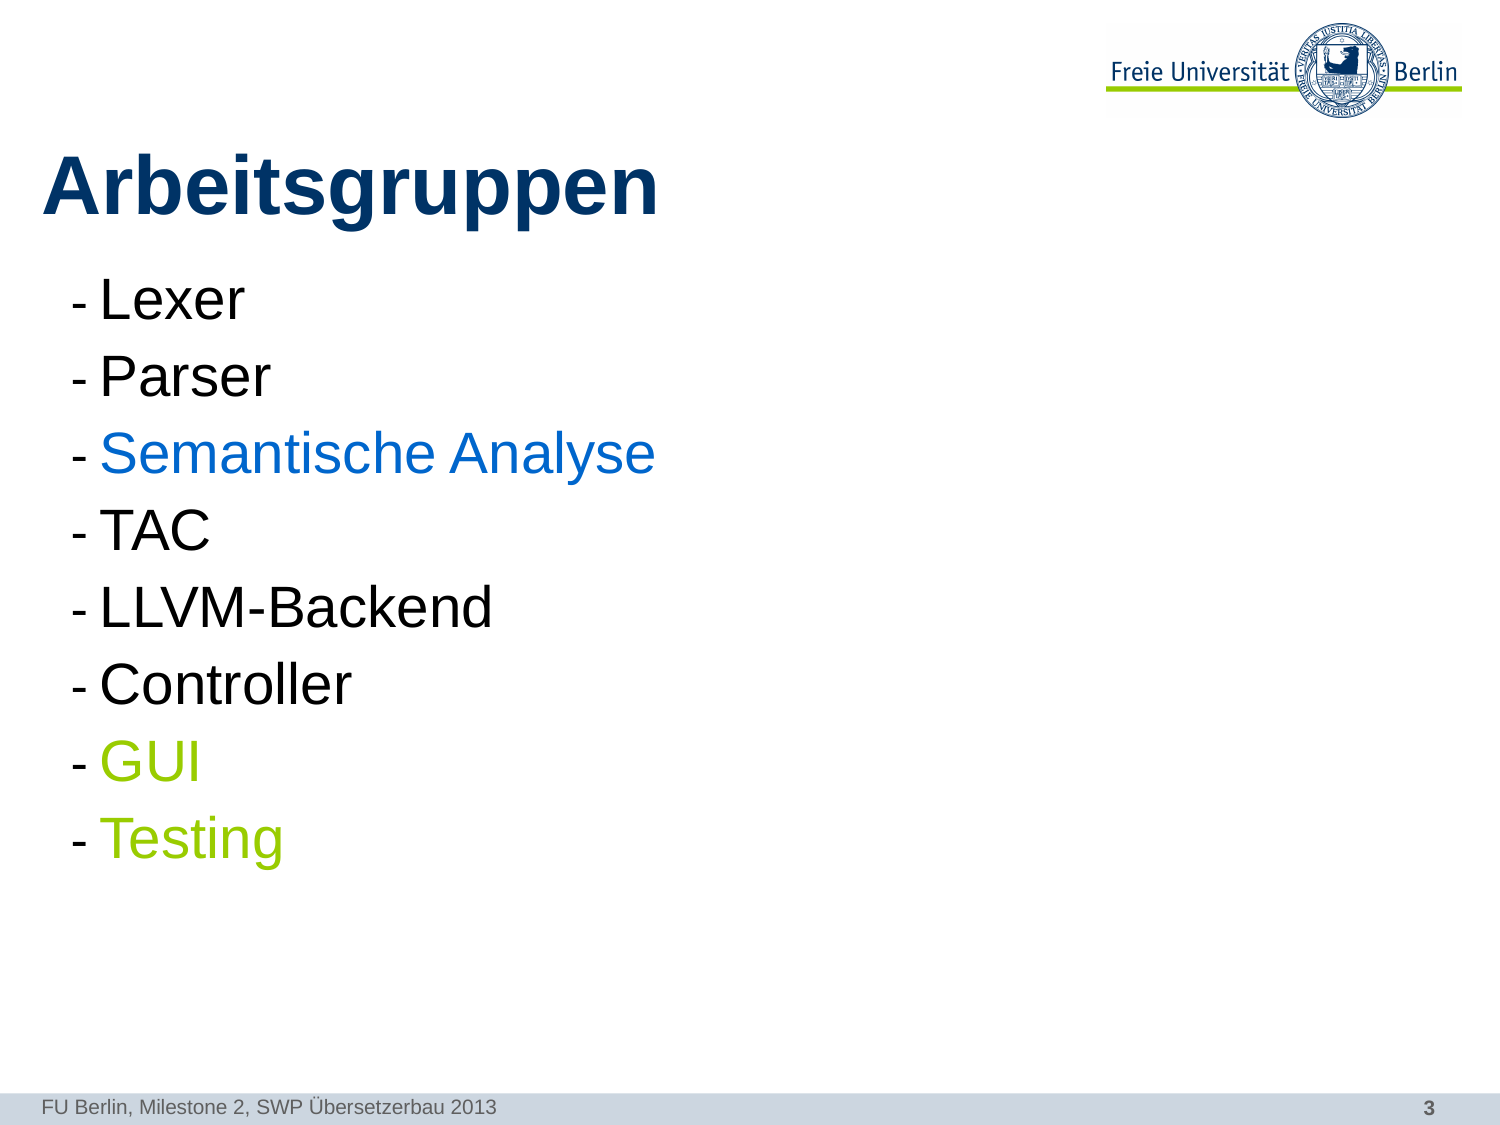

# Arbeitsgruppen
Lexer
Parser
Semantische Analyse
TAC
LLVM-Backend
Controller
GUI
Testing